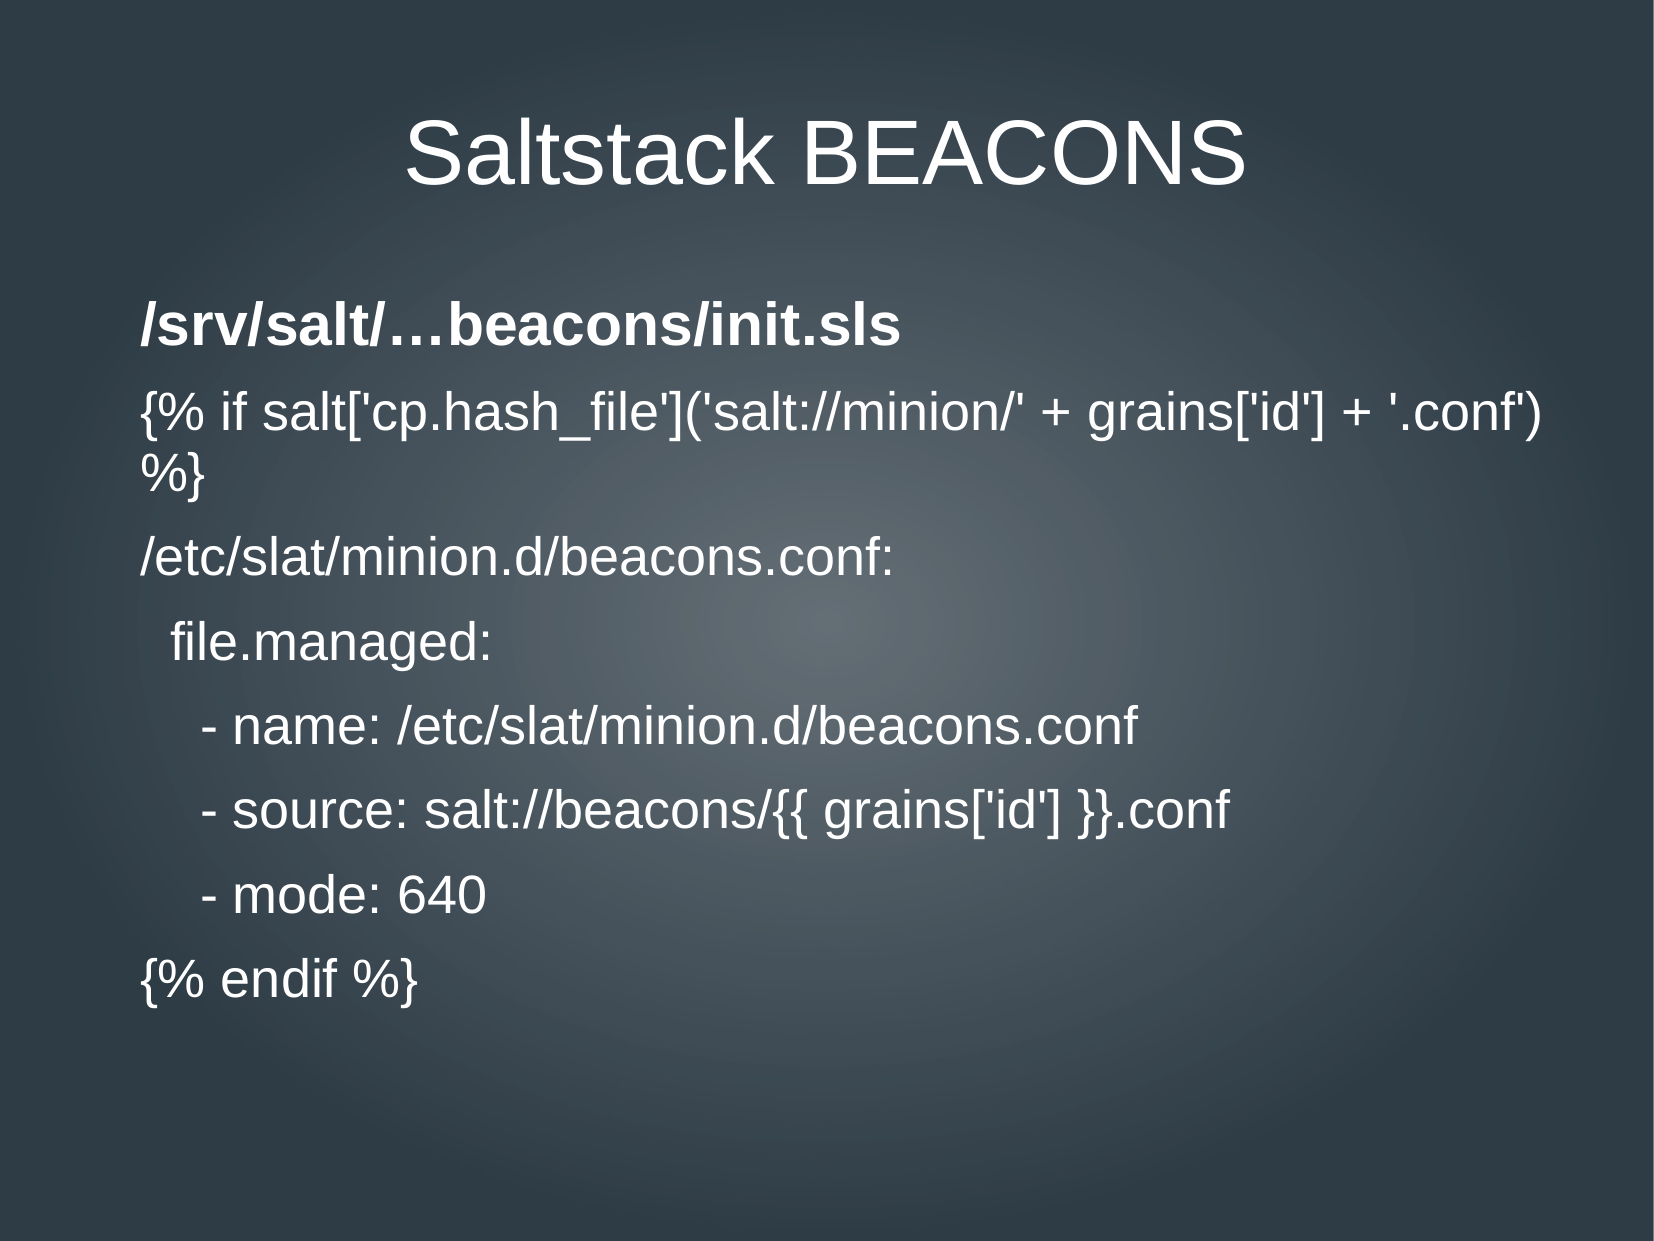

# Saltstack BEACONS
/srv/salt/…beacons/init.sls
{% if salt['cp.hash_file']('salt://minion/' + grains['id'] + '.conf') %}
/etc/slat/minion.d/beacons.conf:
 file.managed:
 - name: /etc/slat/minion.d/beacons.conf
 - source: salt://beacons/{{ grains['id'] }}.conf
 - mode: 640
{% endif %}